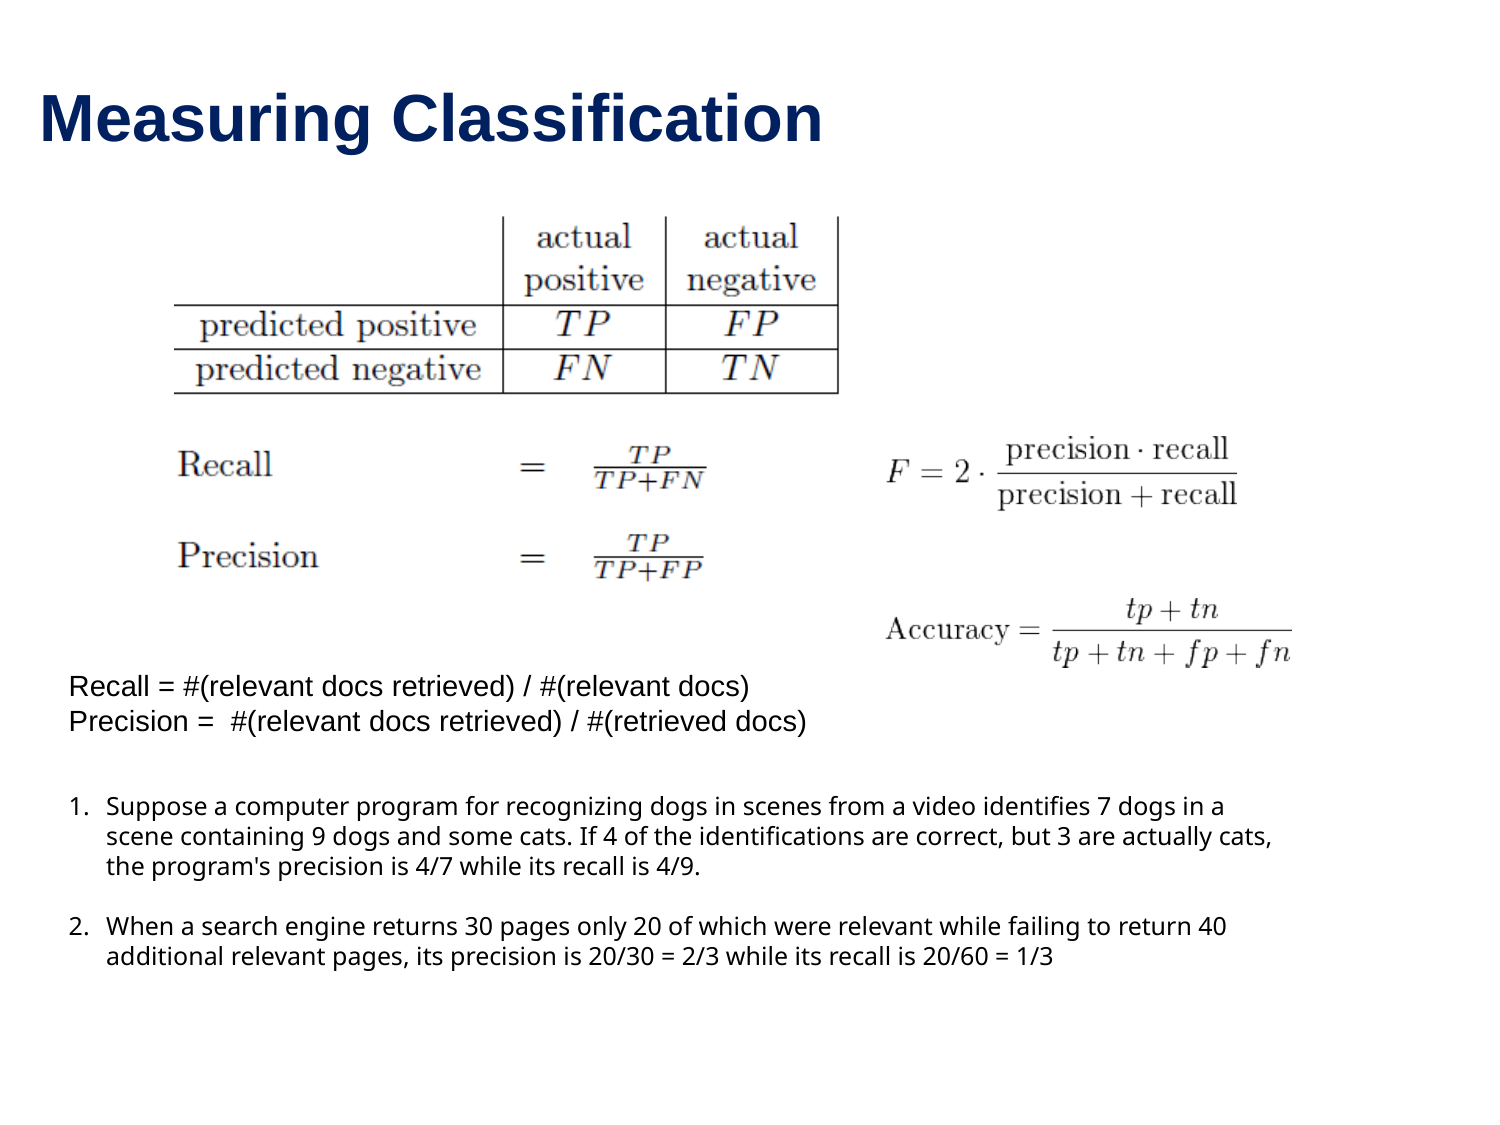

# Measuring Classification
Recall = #(relevant docs retrieved) / #(relevant docs)
Precision = #(relevant docs retrieved) / #(retrieved docs)
Suppose a computer program for recognizing dogs in scenes from a video identifies 7 dogs in a scene containing 9 dogs and some cats. If 4 of the identifications are correct, but 3 are actually cats, the program's precision is 4/7 while its recall is 4/9.
When a search engine returns 30 pages only 20 of which were relevant while failing to return 40 additional relevant pages, its precision is 20/30 = 2/3 while its recall is 20/60 = 1/3